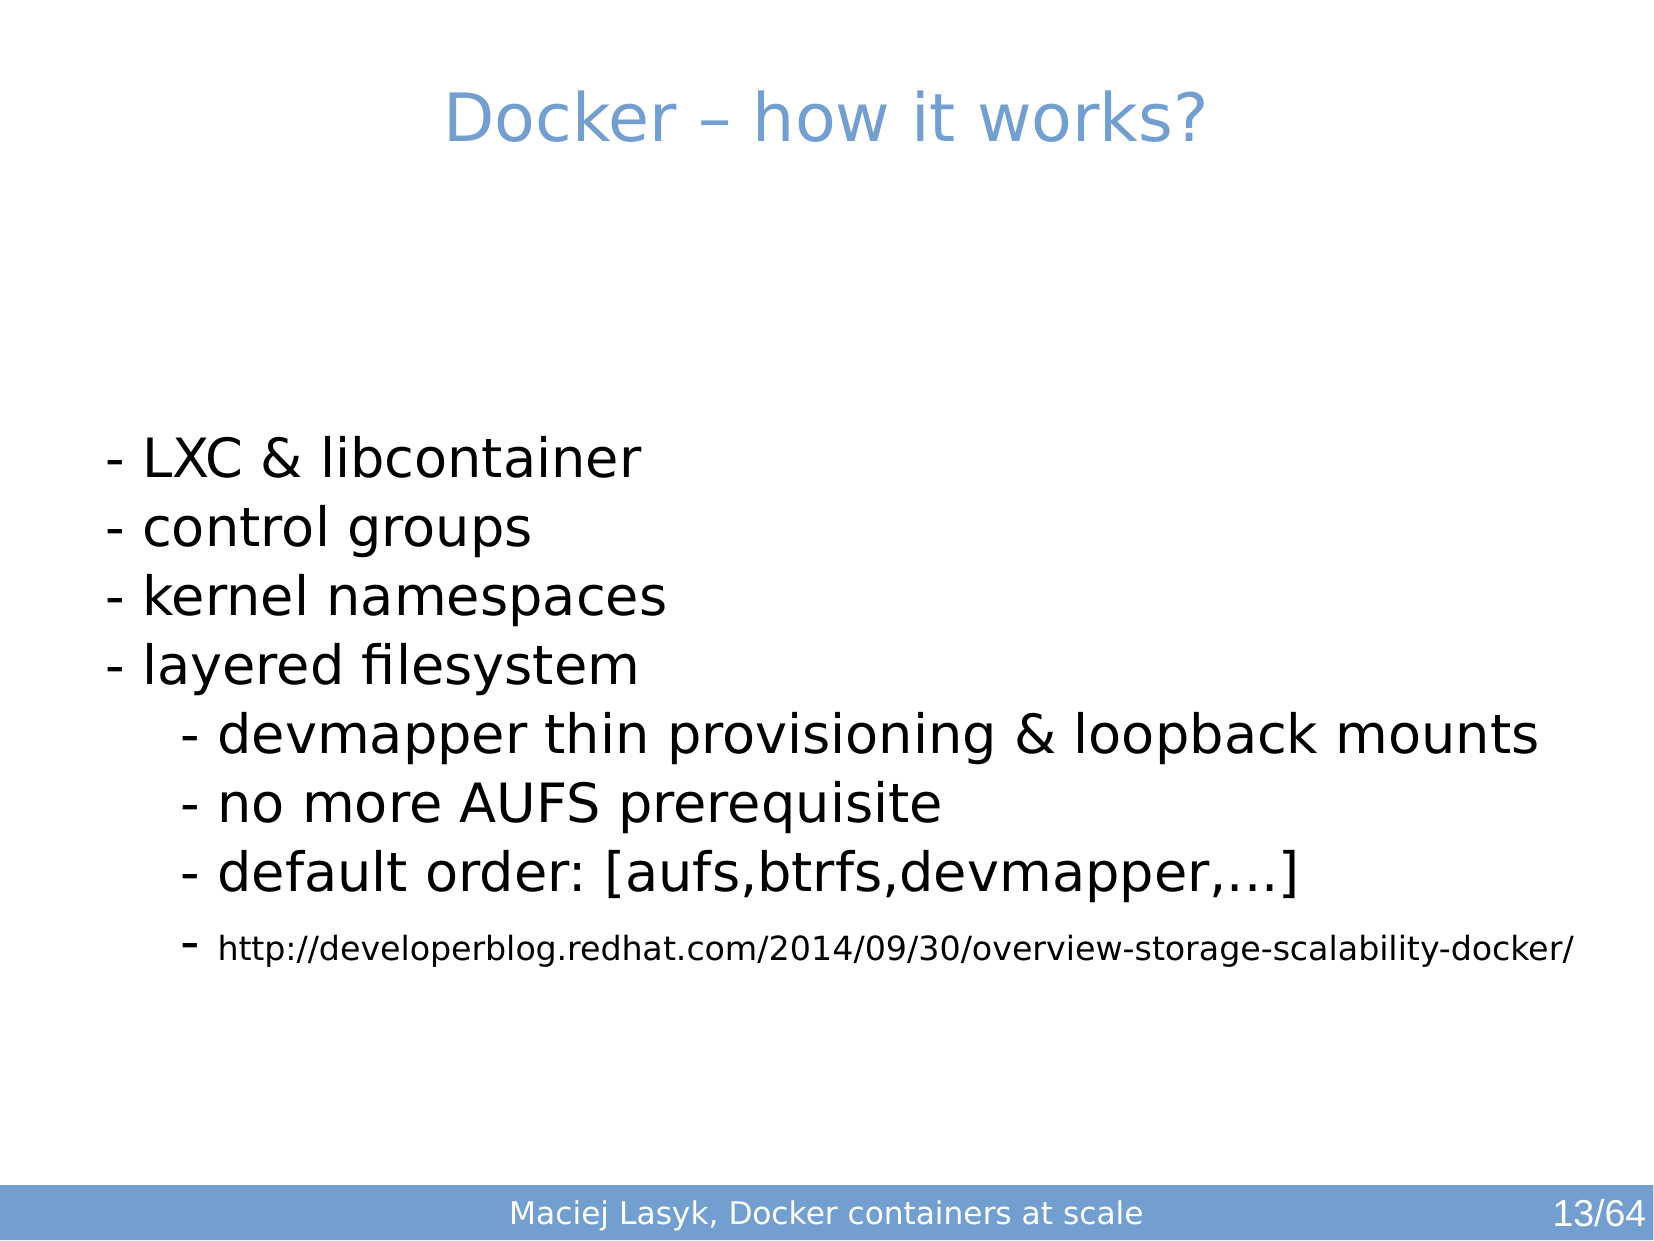

Docker – how it works?
- LXC & libcontainer
- control groups
- kernel namespaces
- layered filesystem
	- devmapper thin provisioning & loopback mounts
	- no more AUFS prerequisite
	- default order: [aufs,btrfs,devmapper,...]
	- http://developerblog.redhat.com/2014/09/30/overview-storage-scalability-docker/
 13/64
Maciej Lasyk, Docker containers at scale